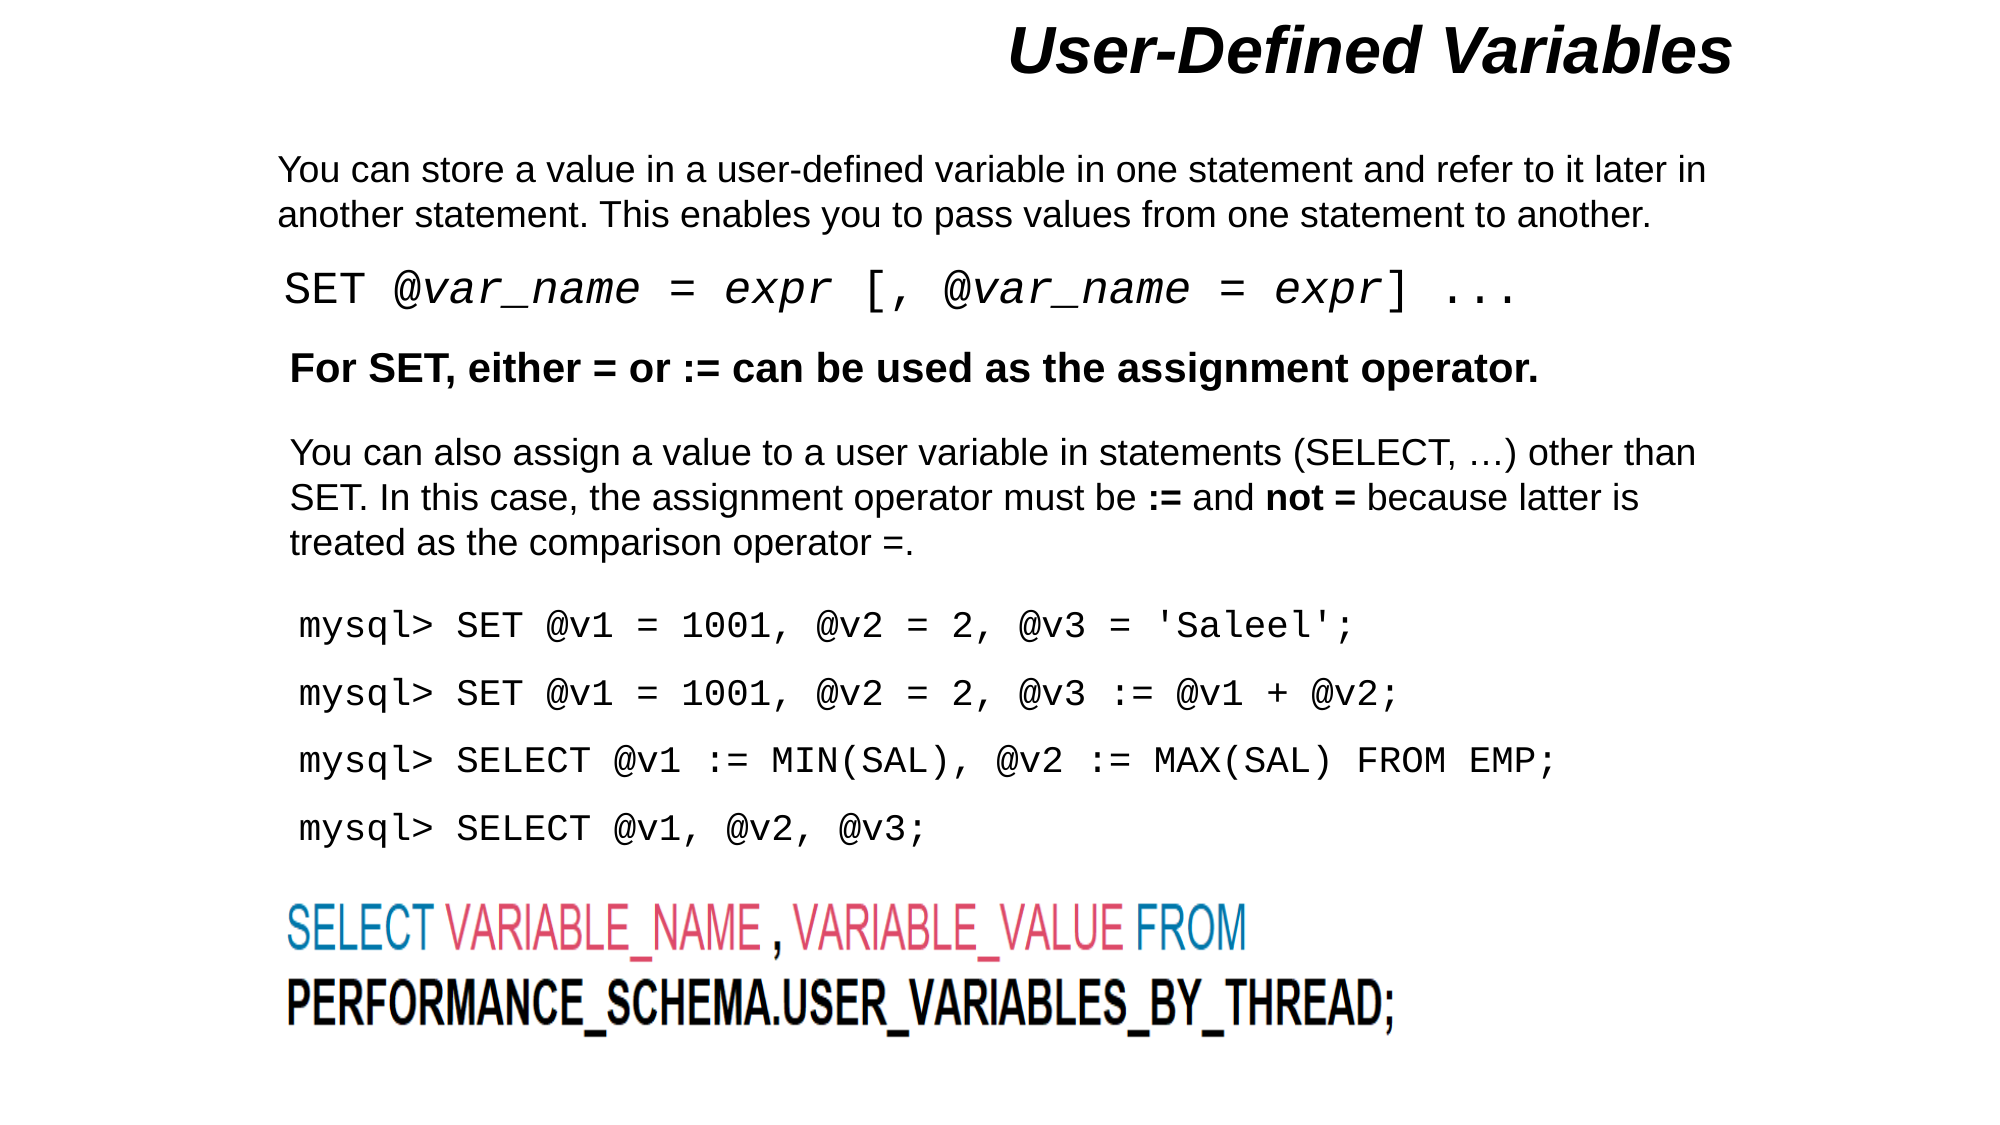

User-Defined Variables
You can store a value in a user-defined variable in one statement and refer to it later in another statement. This enables you to pass values from one statement to another.
SET @var_name = expr [, @var_name = expr] ...
For SET, either = or := can be used as the assignment operator.
You can also assign a value to a user variable in statements (SELECT, …) other than SET. In this case, the assignment operator must be := and not = because latter is treated as the comparison operator =.
mysql> SET @v1 = 1001, @v2 = 2, @v3 = 'Saleel';
mysql> SET @v1 = 1001, @v2 = 2, @v3 := @v1 + @v2;
mysql> SELECT @v1 := MIN(SAL), @v2 := MAX(SAL) FROM EMP;
mysql> SELECT @v1, @v2, @v3;